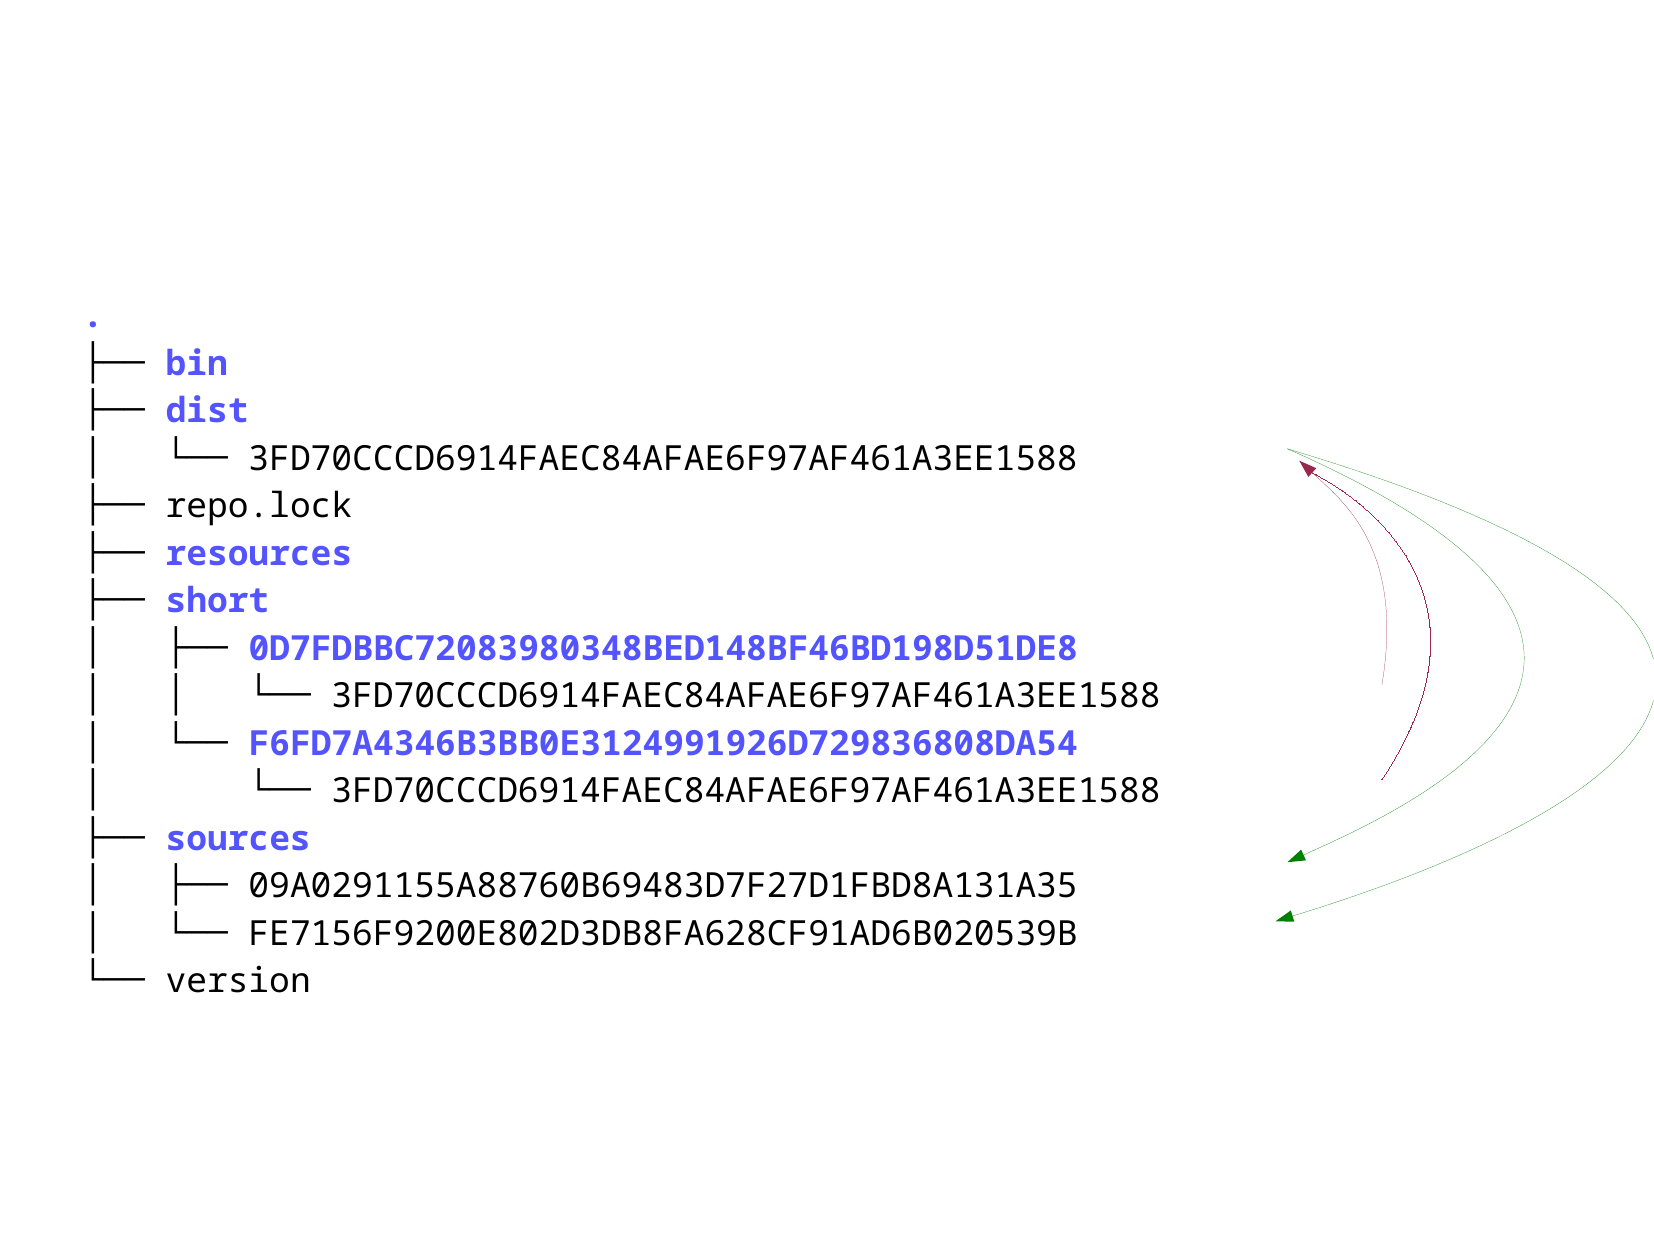

#
.
├── bin
├── dist
│   └── 3FD70CCCD6914FAEC84AFAE6F97AF461A3EE1588
├── repo.lock
├── resources
├── short
│   ├── 0D7FDBBC72083980348BED148BF46BD198D51DE8
│   │   └── 3FD70CCCD6914FAEC84AFAE6F97AF461A3EE1588
│   └── F6FD7A4346B3BB0E3124991926D729836808DA54
│       └── 3FD70CCCD6914FAEC84AFAE6F97AF461A3EE1588
├── sources
│   ├── 09A0291155A88760B69483D7F27D1FBD8A131A35
│   └── FE7156F9200E802D3DB8FA628CF91AD6B020539B
└── version